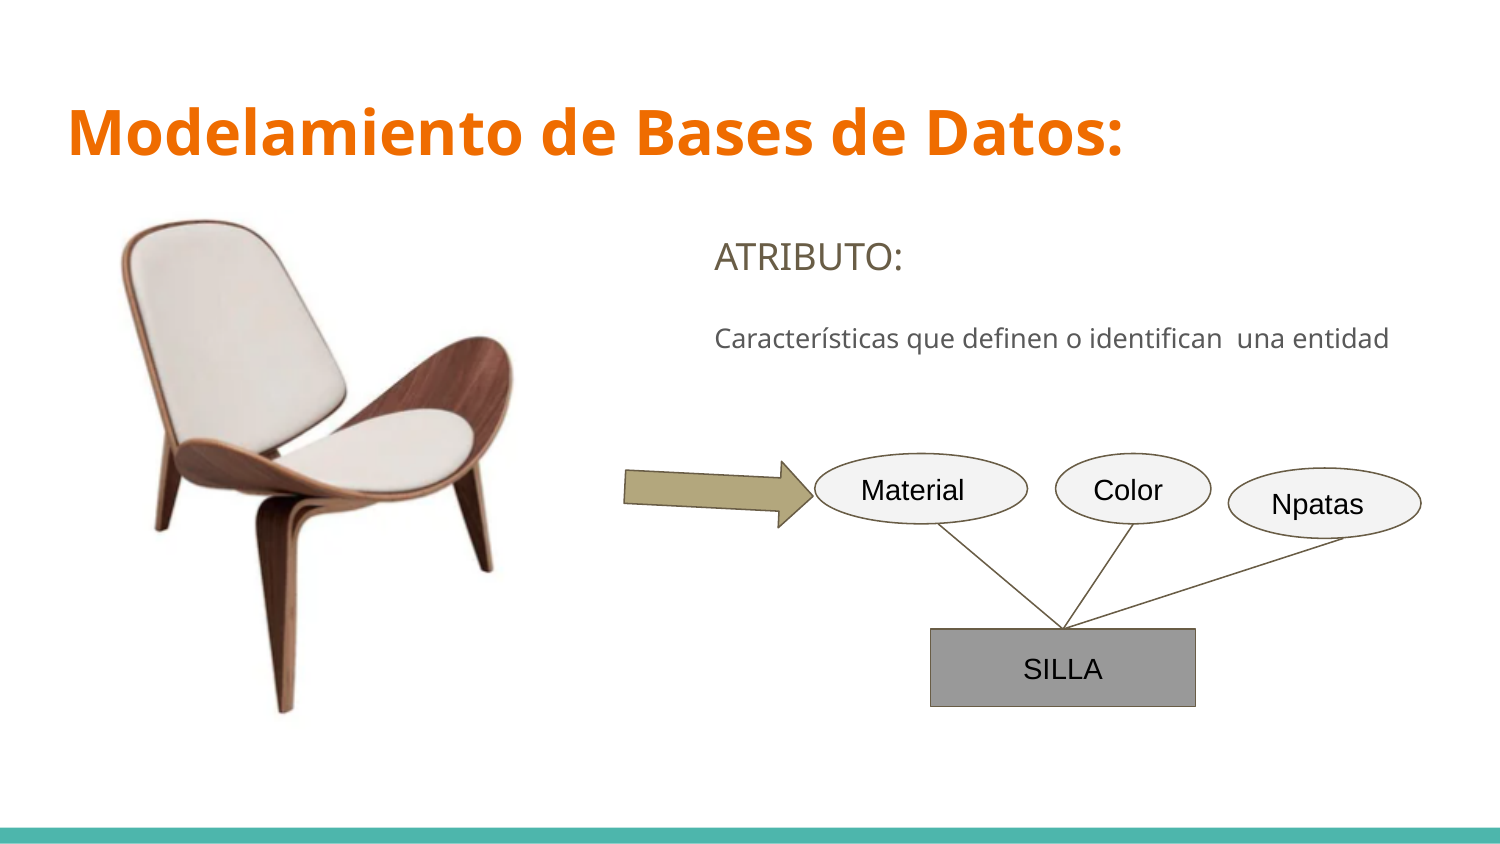

# Modelamiento de Bases de Datos:
ATRIBUTO:
Características que definen o identifican una entidad
Material
Color
Npatas
SILLA